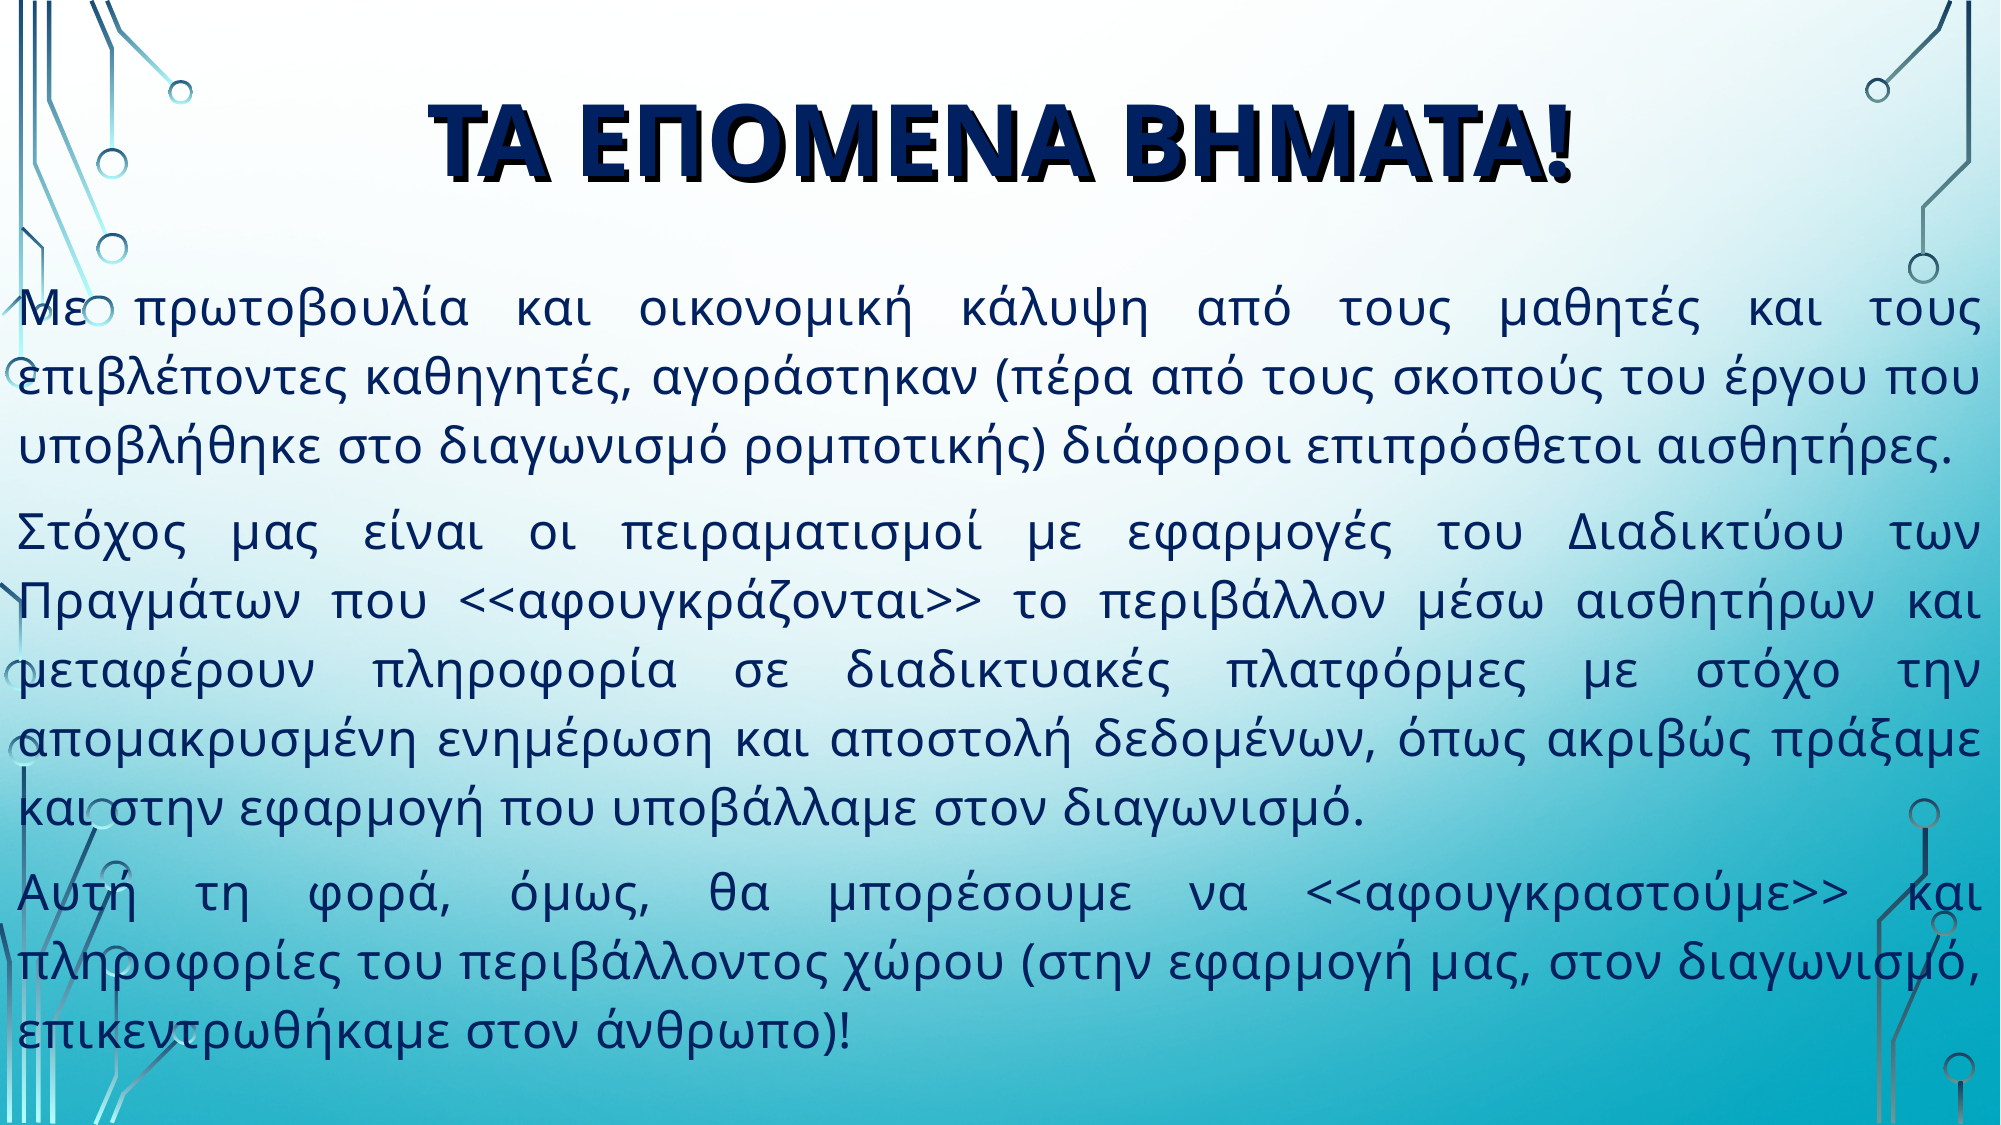

# Τα επομενα βηματα!
Με πρωτοβουλία και οικονομική κάλυψη από τους μαθητές και τους επιβλέποντες καθηγητές, αγοράστηκαν (πέρα από τους σκοπούς του έργου που υποβλήθηκε στο διαγωνισμό ρομποτικής) διάφοροι επιπρόσθετοι αισθητήρες.
Στόχος μας είναι οι πειραματισμοί με εφαρμογές του Διαδικτύου των Πραγμάτων που <<αφουγκράζονται>> το περιβάλλον μέσω αισθητήρων και μεταφέρουν πληροφορία σε διαδικτυακές πλατφόρμες με στόχο την απομακρυσμένη ενημέρωση και αποστολή δεδομένων, όπως ακριβώς πράξαμε και στην εφαρμογή που υποβάλλαμε στον διαγωνισμό.
Αυτή τη φορά, όμως, θα μπορέσουμε να <<αφουγκραστούμε>> και πληροφορίες του περιβάλλοντος χώρου (στην εφαρμογή μας, στον διαγωνισμό, επικεντρωθήκαμε στον άνθρωπο)!